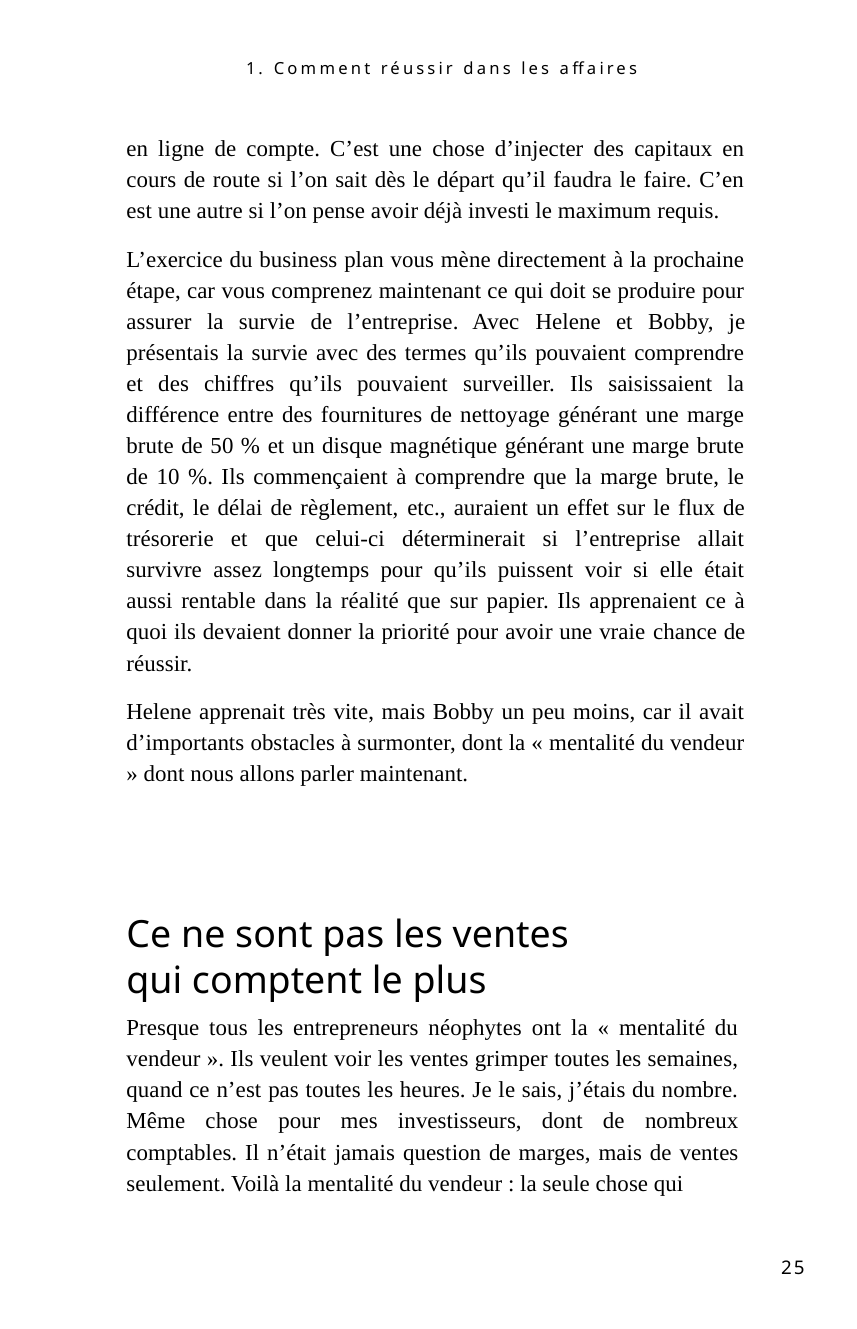

1. Comment réussir dans les affaires
en ligne de compte. C’est une chose d’injecter des capitaux en cours de route si l’on sait dès le départ qu’il faudra le faire. C’en est une autre si l’on pense avoir déjà investi le maximum requis.
L’exercice du business plan vous mène directement à la prochaine étape, car vous comprenez maintenant ce qui doit se produire pour assurer la survie de l’entreprise. Avec Helene et Bobby, je présentais la survie avec des termes qu’ils pouvaient comprendre et des chiffres qu’ils pouvaient surveiller. Ils saisissaient la différence entre des fournitures de nettoyage générant une marge brute de 50 % et un disque magnétique générant une marge brute de 10 %. Ils commençaient à comprendre que la marge brute, le crédit, le délai de règlement, etc., auraient un effet sur le flux de trésorerie et que celui-ci déterminerait si l’entreprise allait survivre assez longtemps pour qu’ils puissent voir si elle était aussi rentable dans la réalité que sur papier. Ils apprenaient ce à quoi ils devaient donner la priorité pour avoir une vraie chance de réussir.
Helene apprenait très vite, mais Bobby un peu moins, car il avait d’importants obstacles à surmonter, dont la « mentalité du vendeur » dont nous allons parler maintenant.
Ce ne sont pas les ventes qui comptent le plus
Presque tous les entrepreneurs néophytes ont la « mentalité du vendeur ». Ils veulent voir les ventes grimper toutes les semaines, quand ce n’est pas toutes les heures. Je le sais, j’étais du nombre. Même chose pour mes investisseurs, dont de nombreux comptables. Il n’était jamais question de marges, mais de ventes seulement. Voilà la mentalité du vendeur : la seule chose qui
25